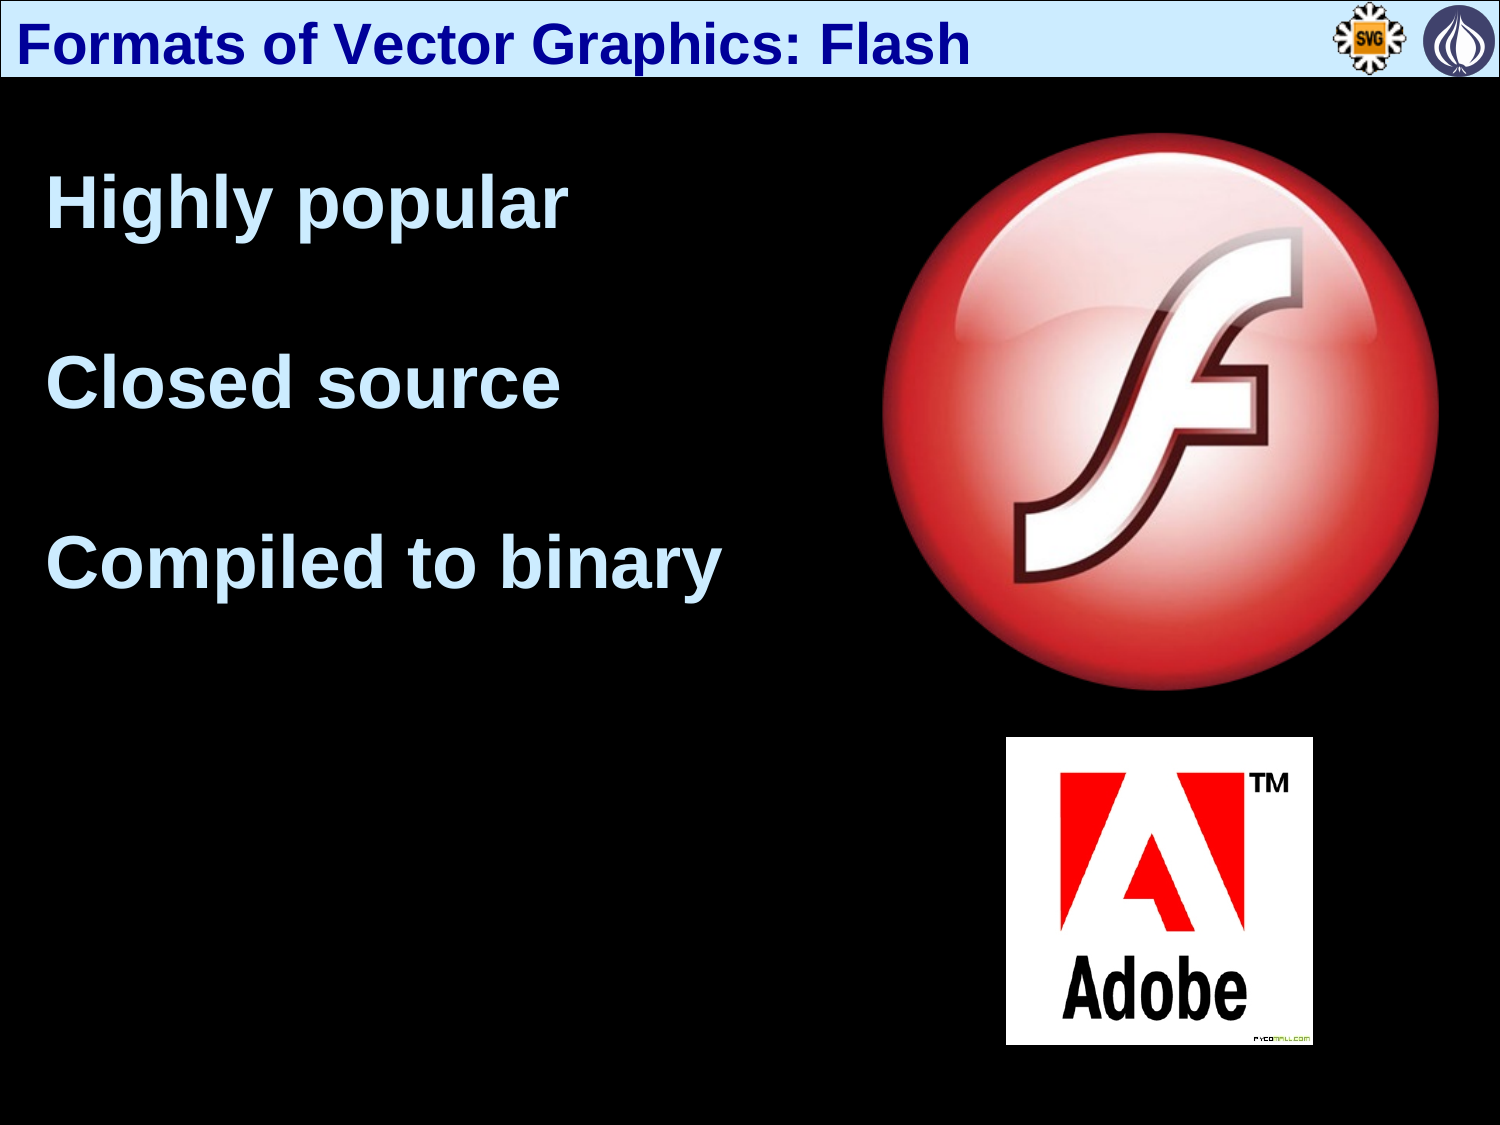

Formats of Vector Graphics: Flash
Highly popular
Closed source
Compiled to binary